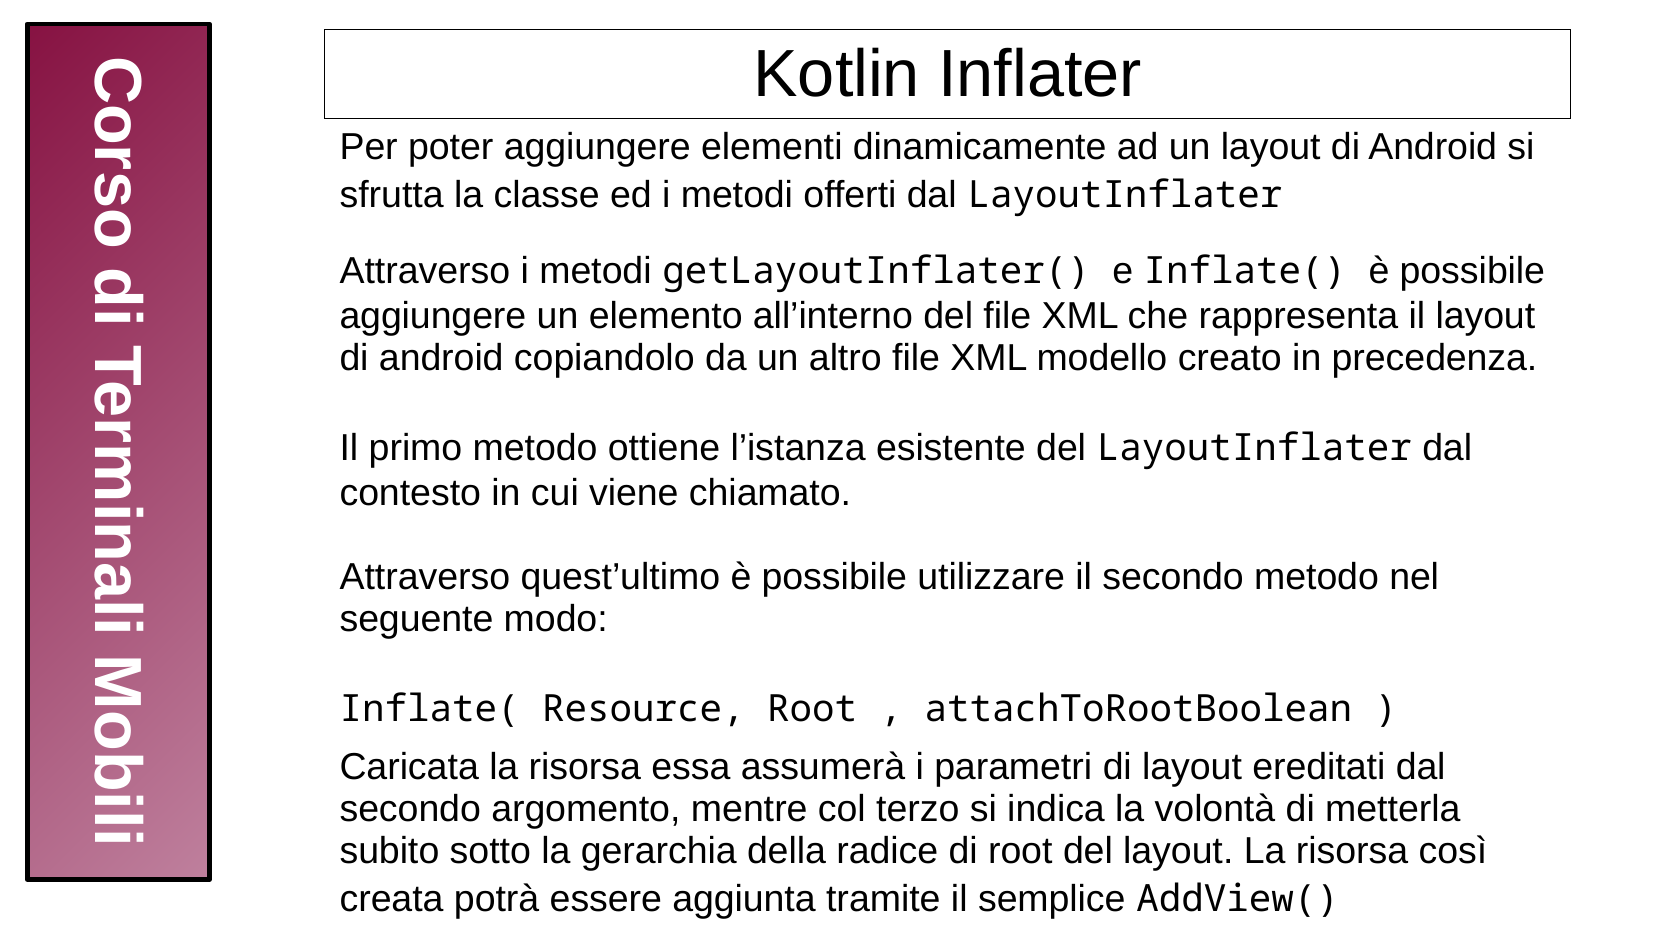

Kotlin Inflater
Per poter aggiungere elementi dinamicamente ad un layout di Android si sfrutta la classe ed i metodi offerti dal LayoutInflater
Attraverso i metodi getLayoutInflater() e Inflate() è possibile aggiungere un elemento all’interno del file XML che rappresenta il layout di android copiandolo da un altro file XML modello creato in precedenza.
Il primo metodo ottiene l’istanza esistente del LayoutInflater dal contesto in cui viene chiamato.
Attraverso quest’ultimo è possibile utilizzare il secondo metodo nel seguente modo:
Inflate( Resource, Root , attachToRootBoolean )
# Corso di Terminali Mobili
Caricata la risorsa essa assumerà i parametri di layout ereditati dal secondo argomento, mentre col terzo si indica la volontà di metterla subito sotto la gerarchia della radice di root del layout. La risorsa così creata potrà essere aggiunta tramite il semplice AddView()